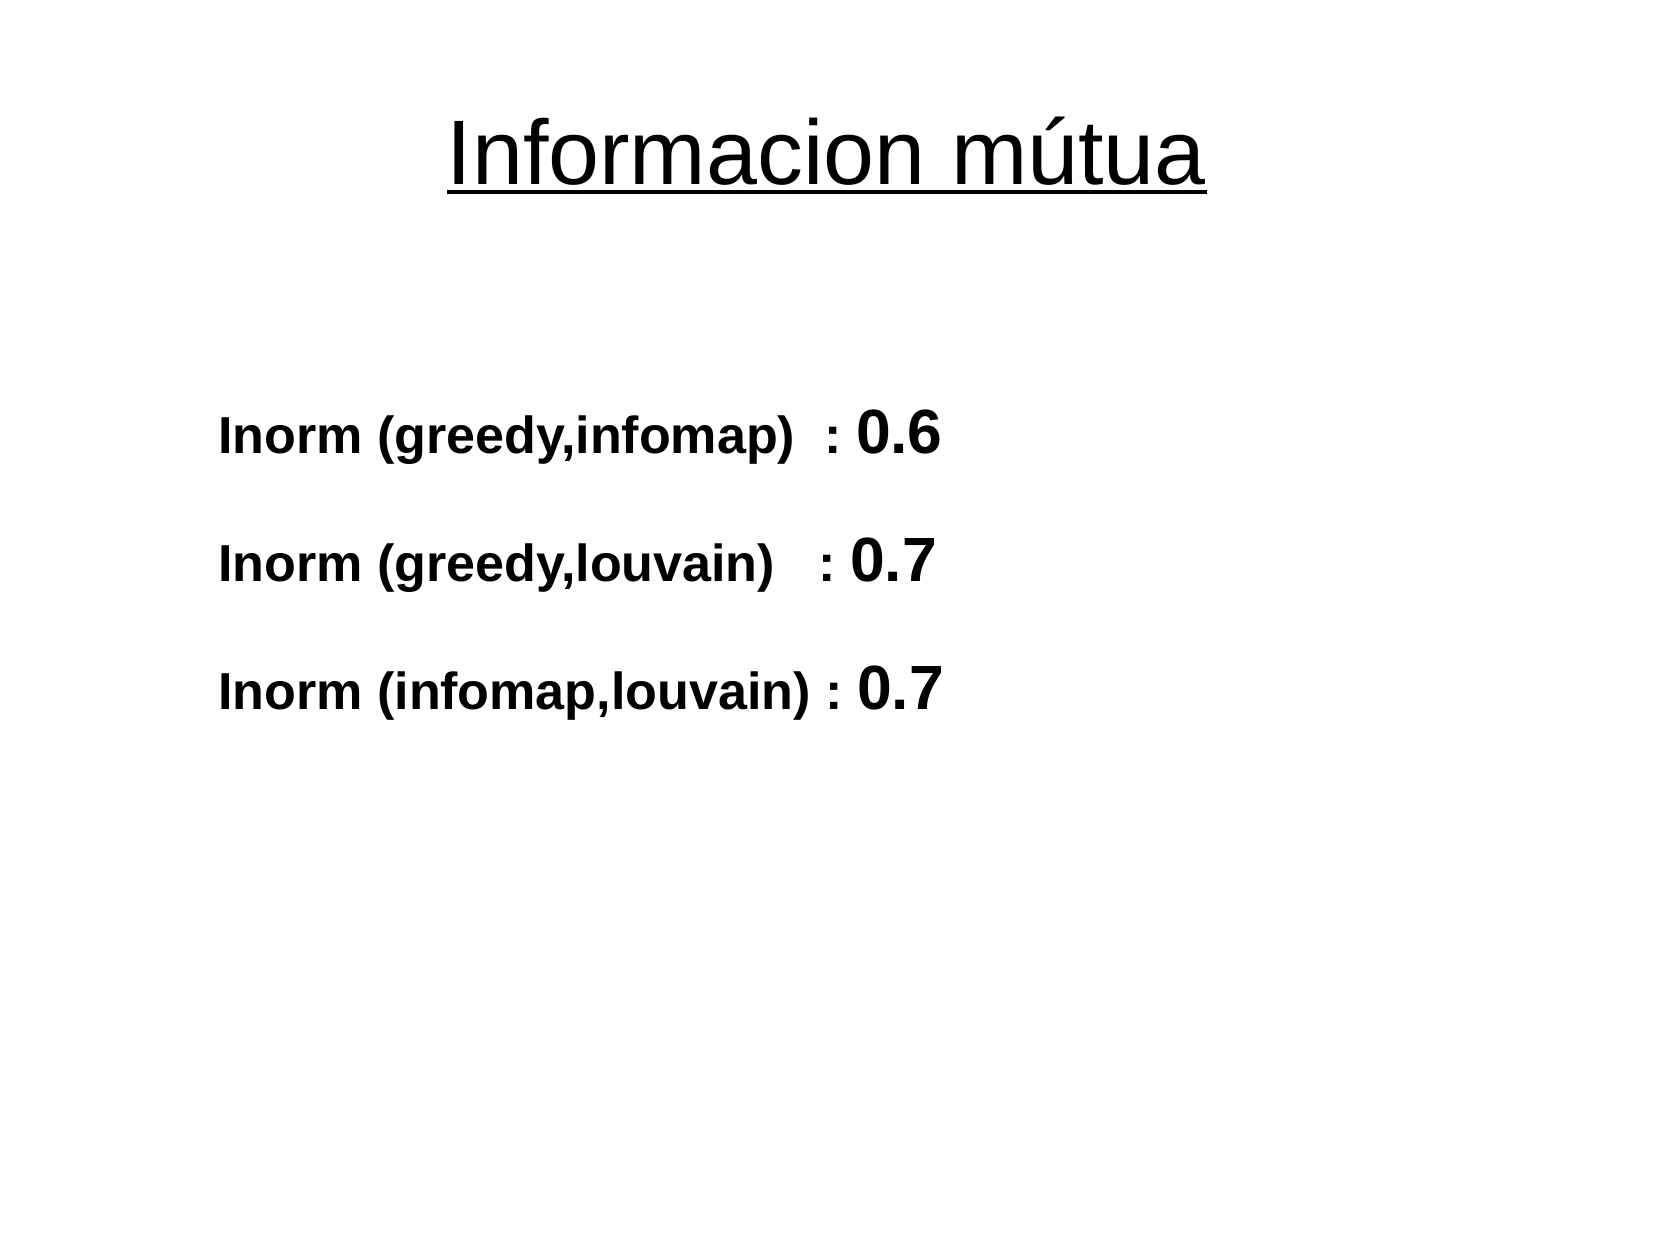

# Informacion mútua
 Inorm (greedy,infomap) : 0.6
 Inorm (greedy,louvain) : 0.7
 Inorm (infomap,louvain) : 0.7